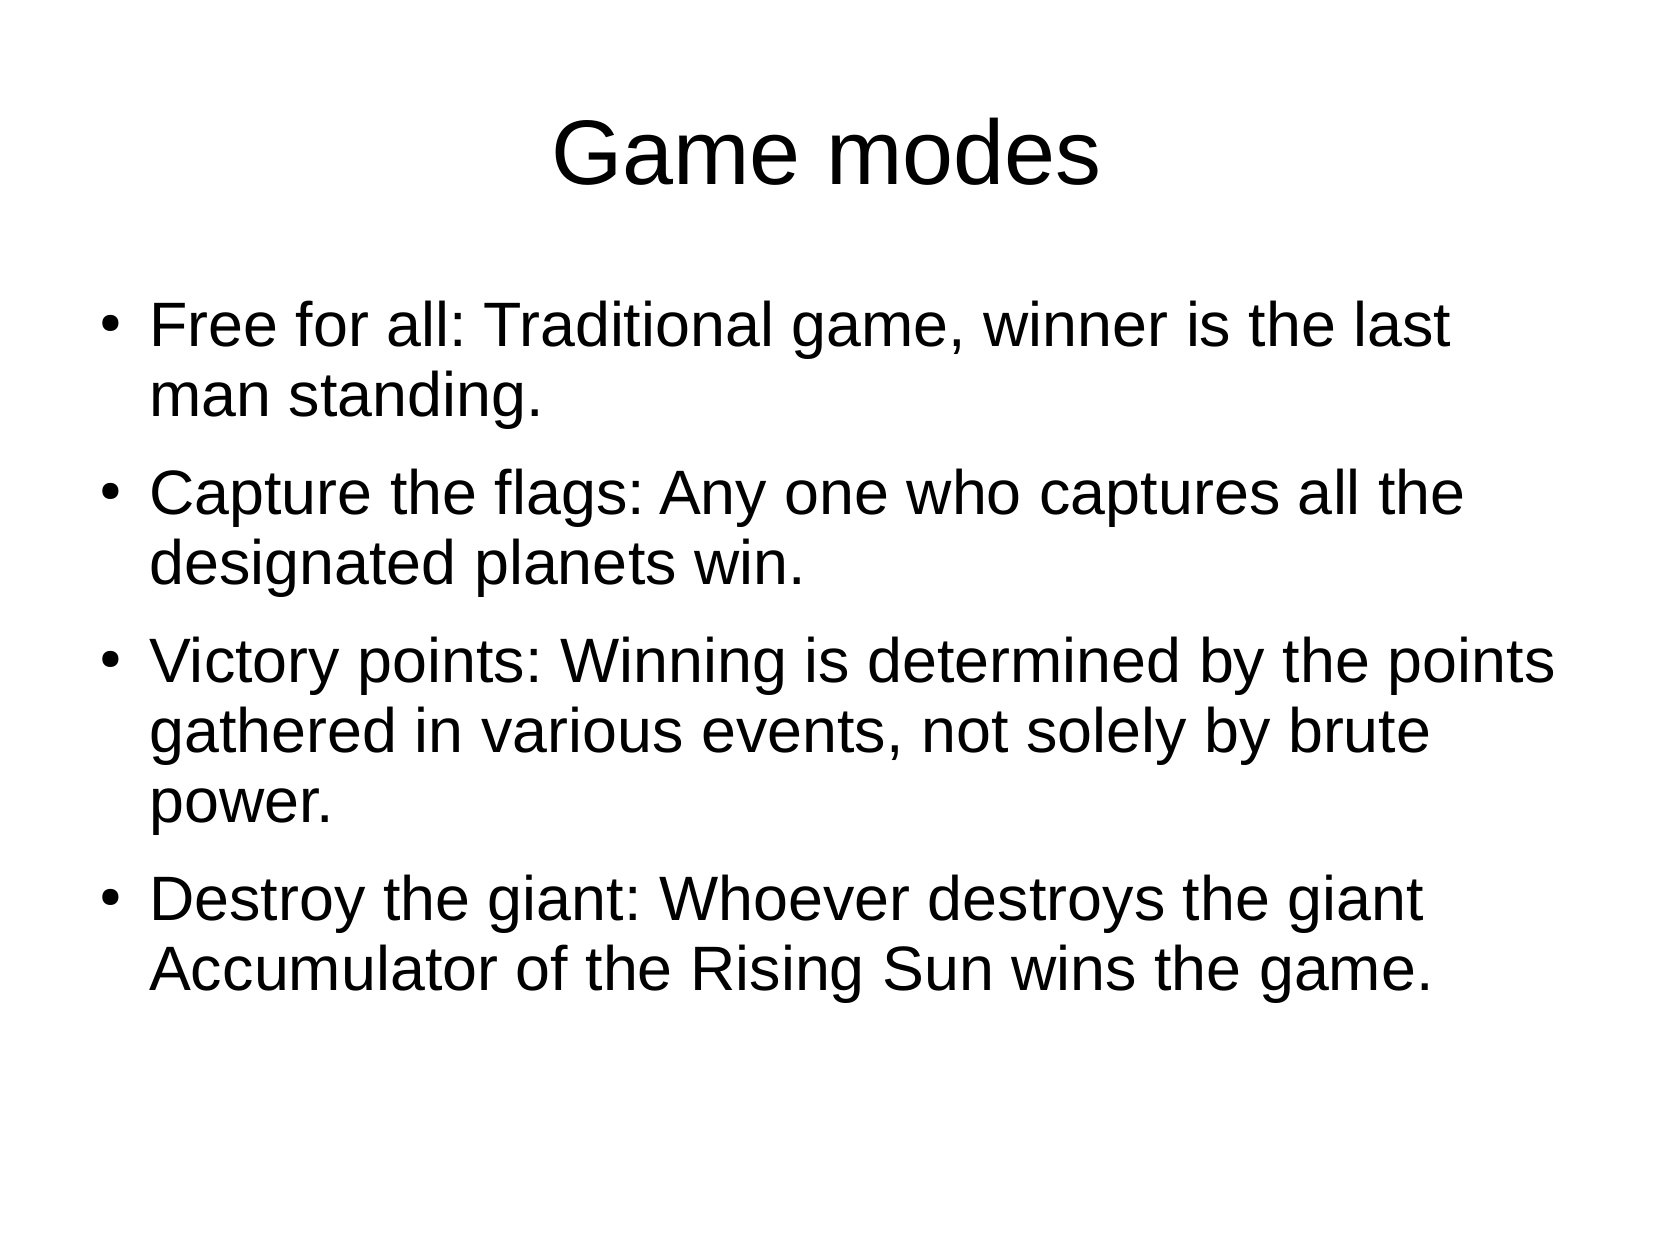

# Game modes
Free for all: Traditional game, winner is the last man standing.
Capture the flags: Any one who captures all the designated planets win.
Victory points: Winning is determined by the points gathered in various events, not solely by brute power.
Destroy the giant: Whoever destroys the giant Accumulator of the Rising Sun wins the game.